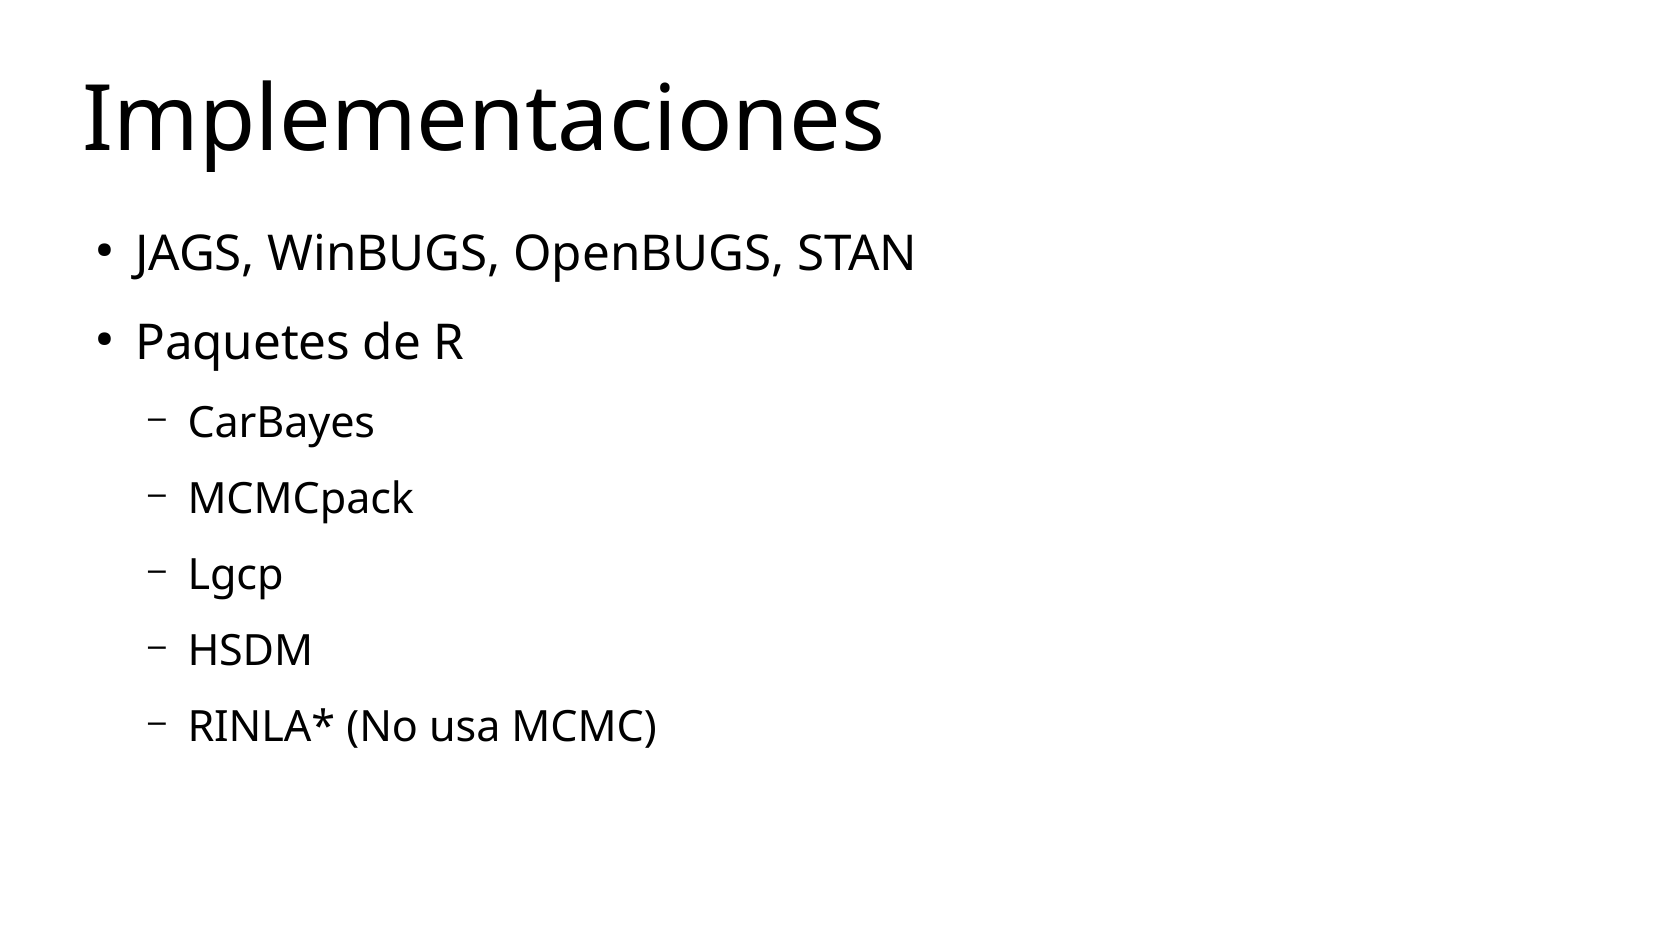

# Implementaciones
JAGS, WinBUGS, OpenBUGS, STAN
Paquetes de R
CarBayes
MCMCpack
Lgcp
HSDM
RINLA* (No usa MCMC)